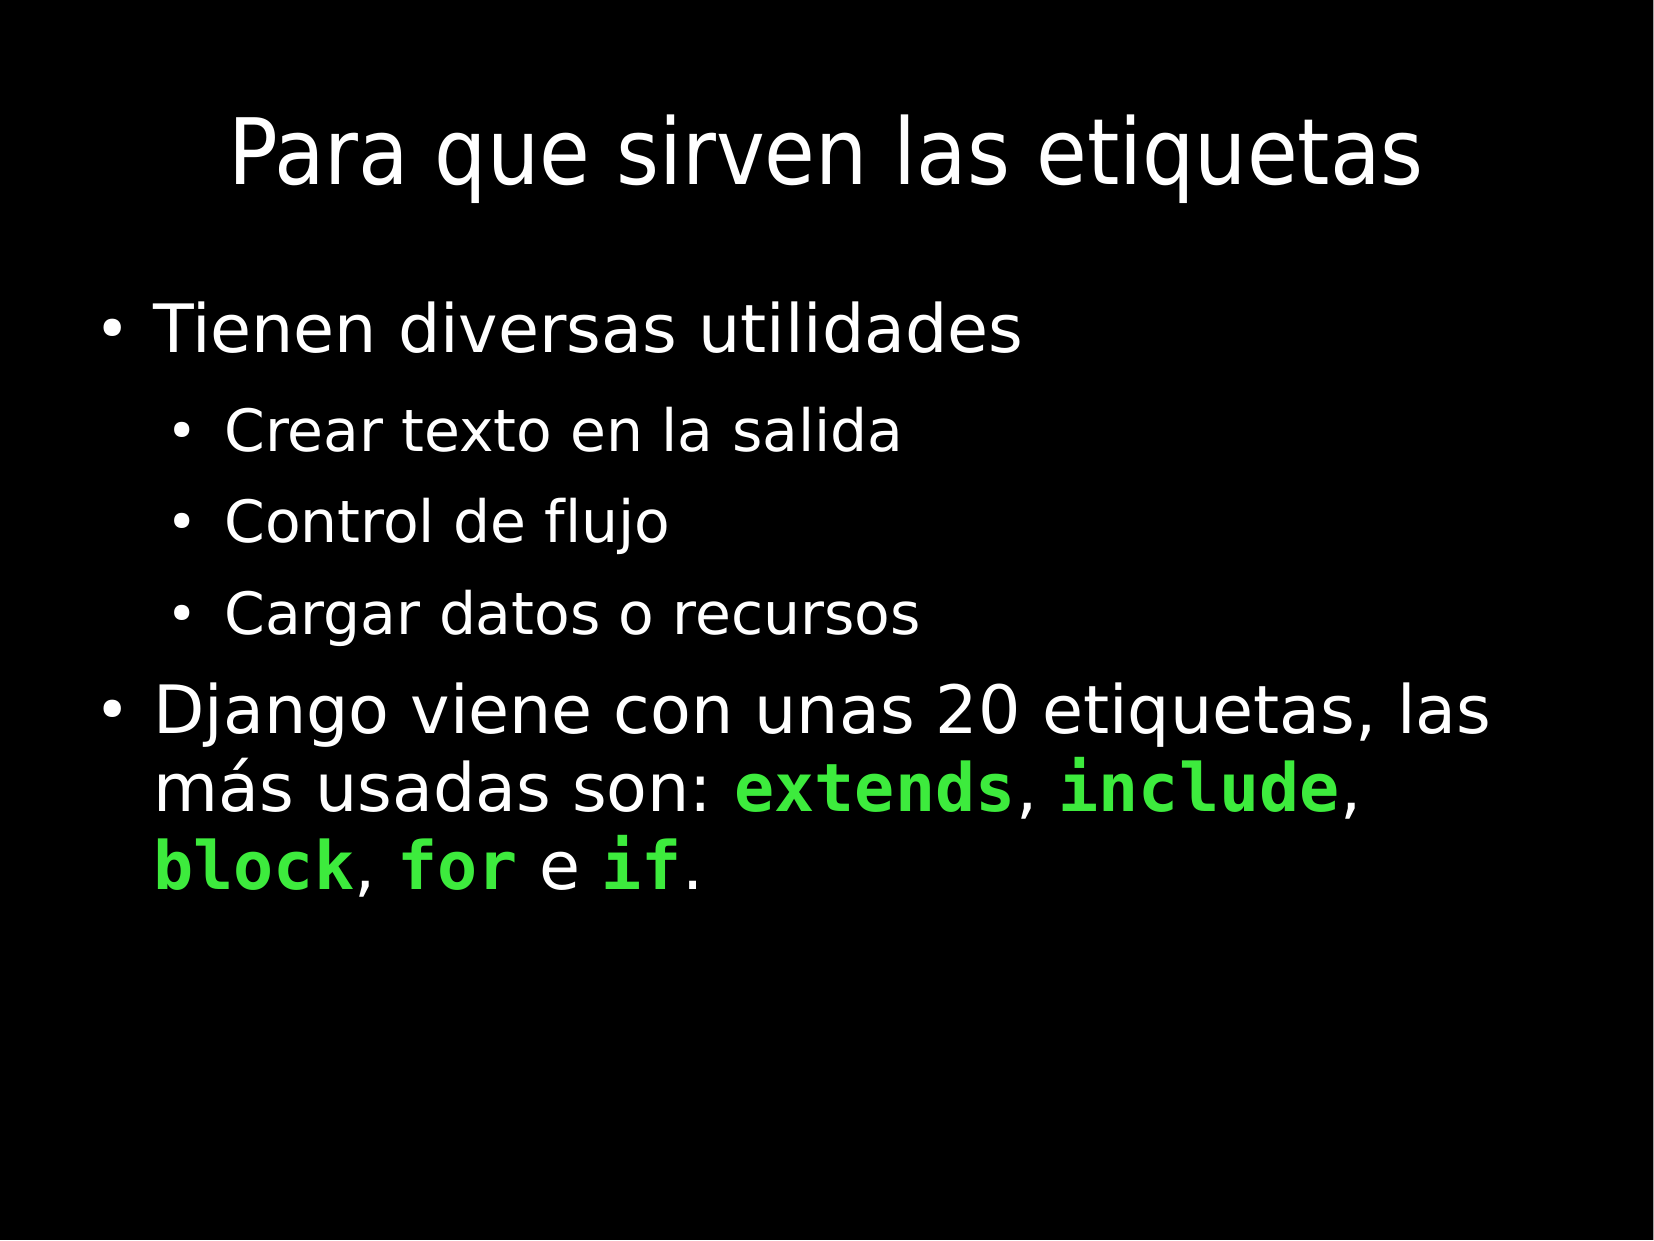

# Para que sirven las etiquetas
Tienen diversas utilidades
Crear texto en la salida
Control de flujo
Cargar datos o recursos
Django viene con unas 20 etiquetas, las más usadas son: extends, include, block, for e if.